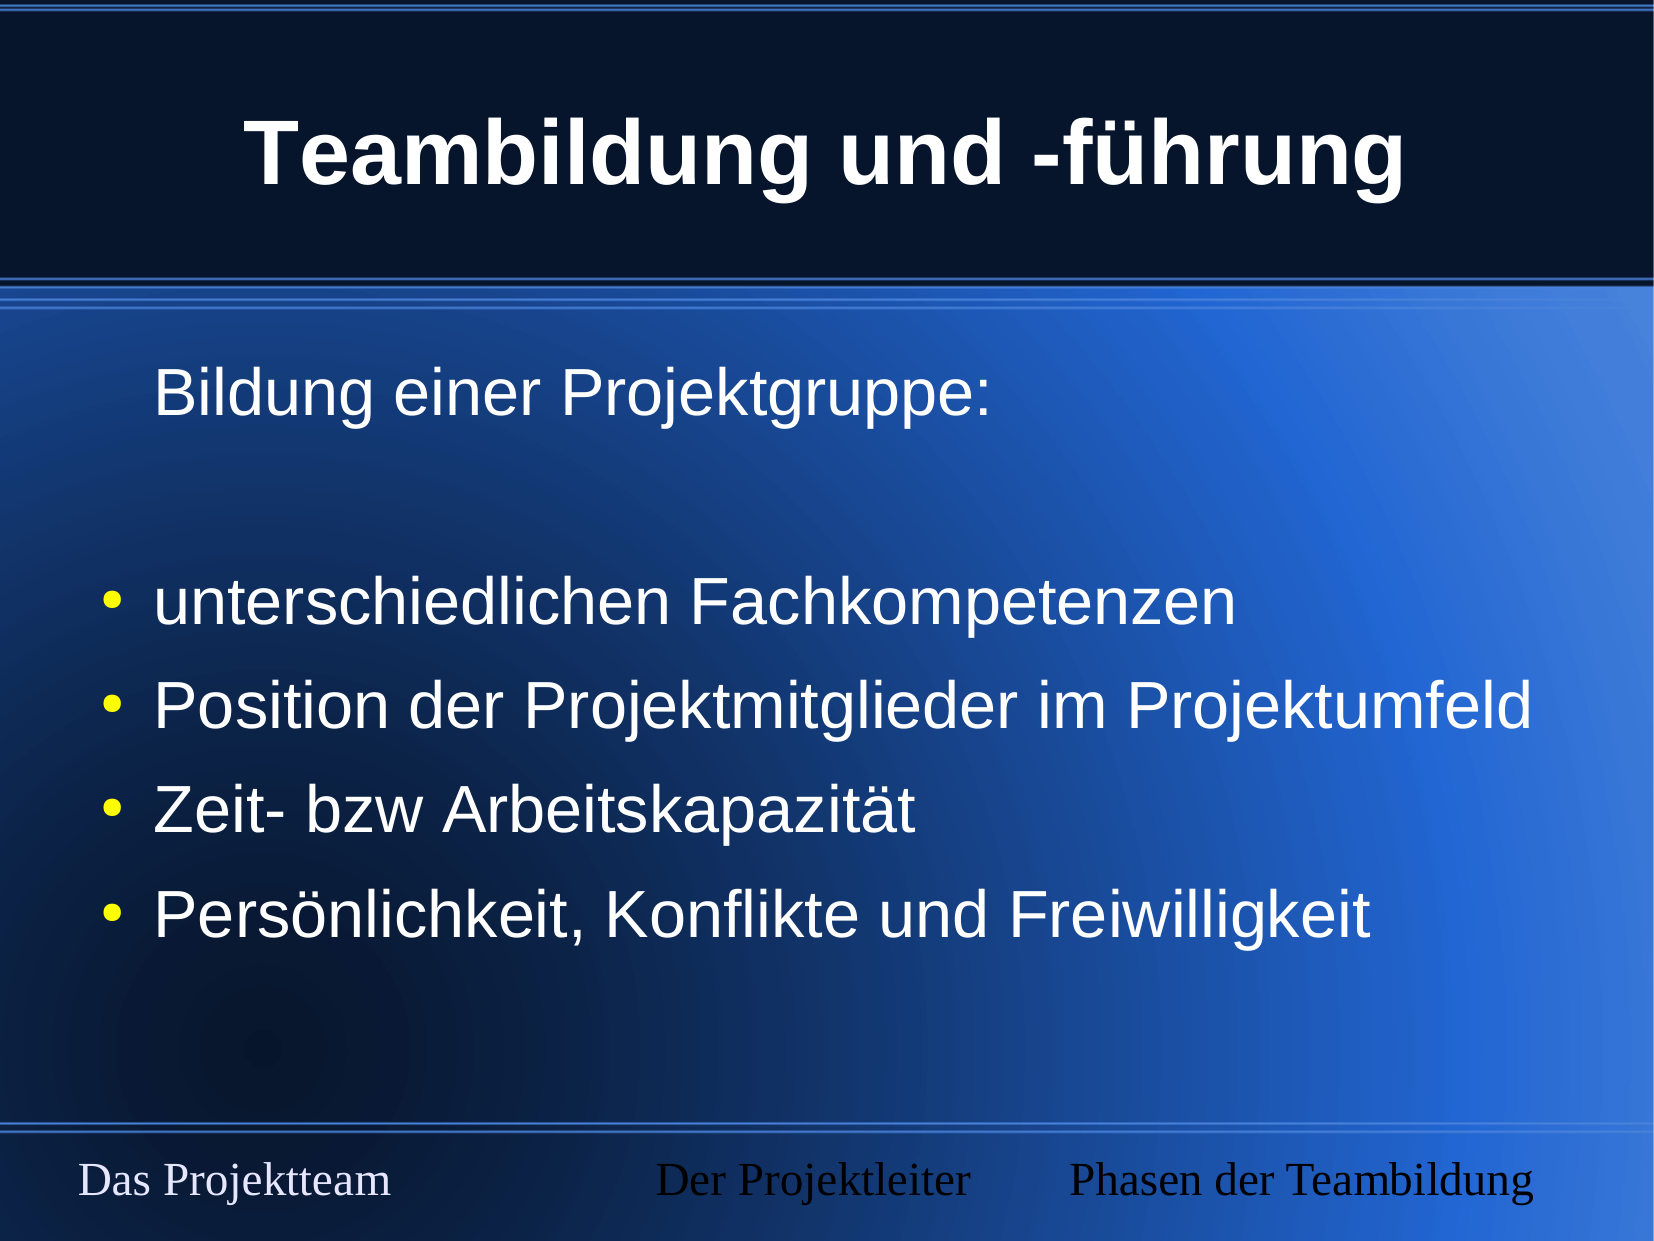

# Teambildung und -führung
Bildung einer Projektgruppe:
unterschiedlichen Fachkompetenzen
Position der Projektmitglieder im Projektumfeld
Zeit- bzw Arbeitskapazität
Persönlichkeit, Konflikte und Freiwilligkeit